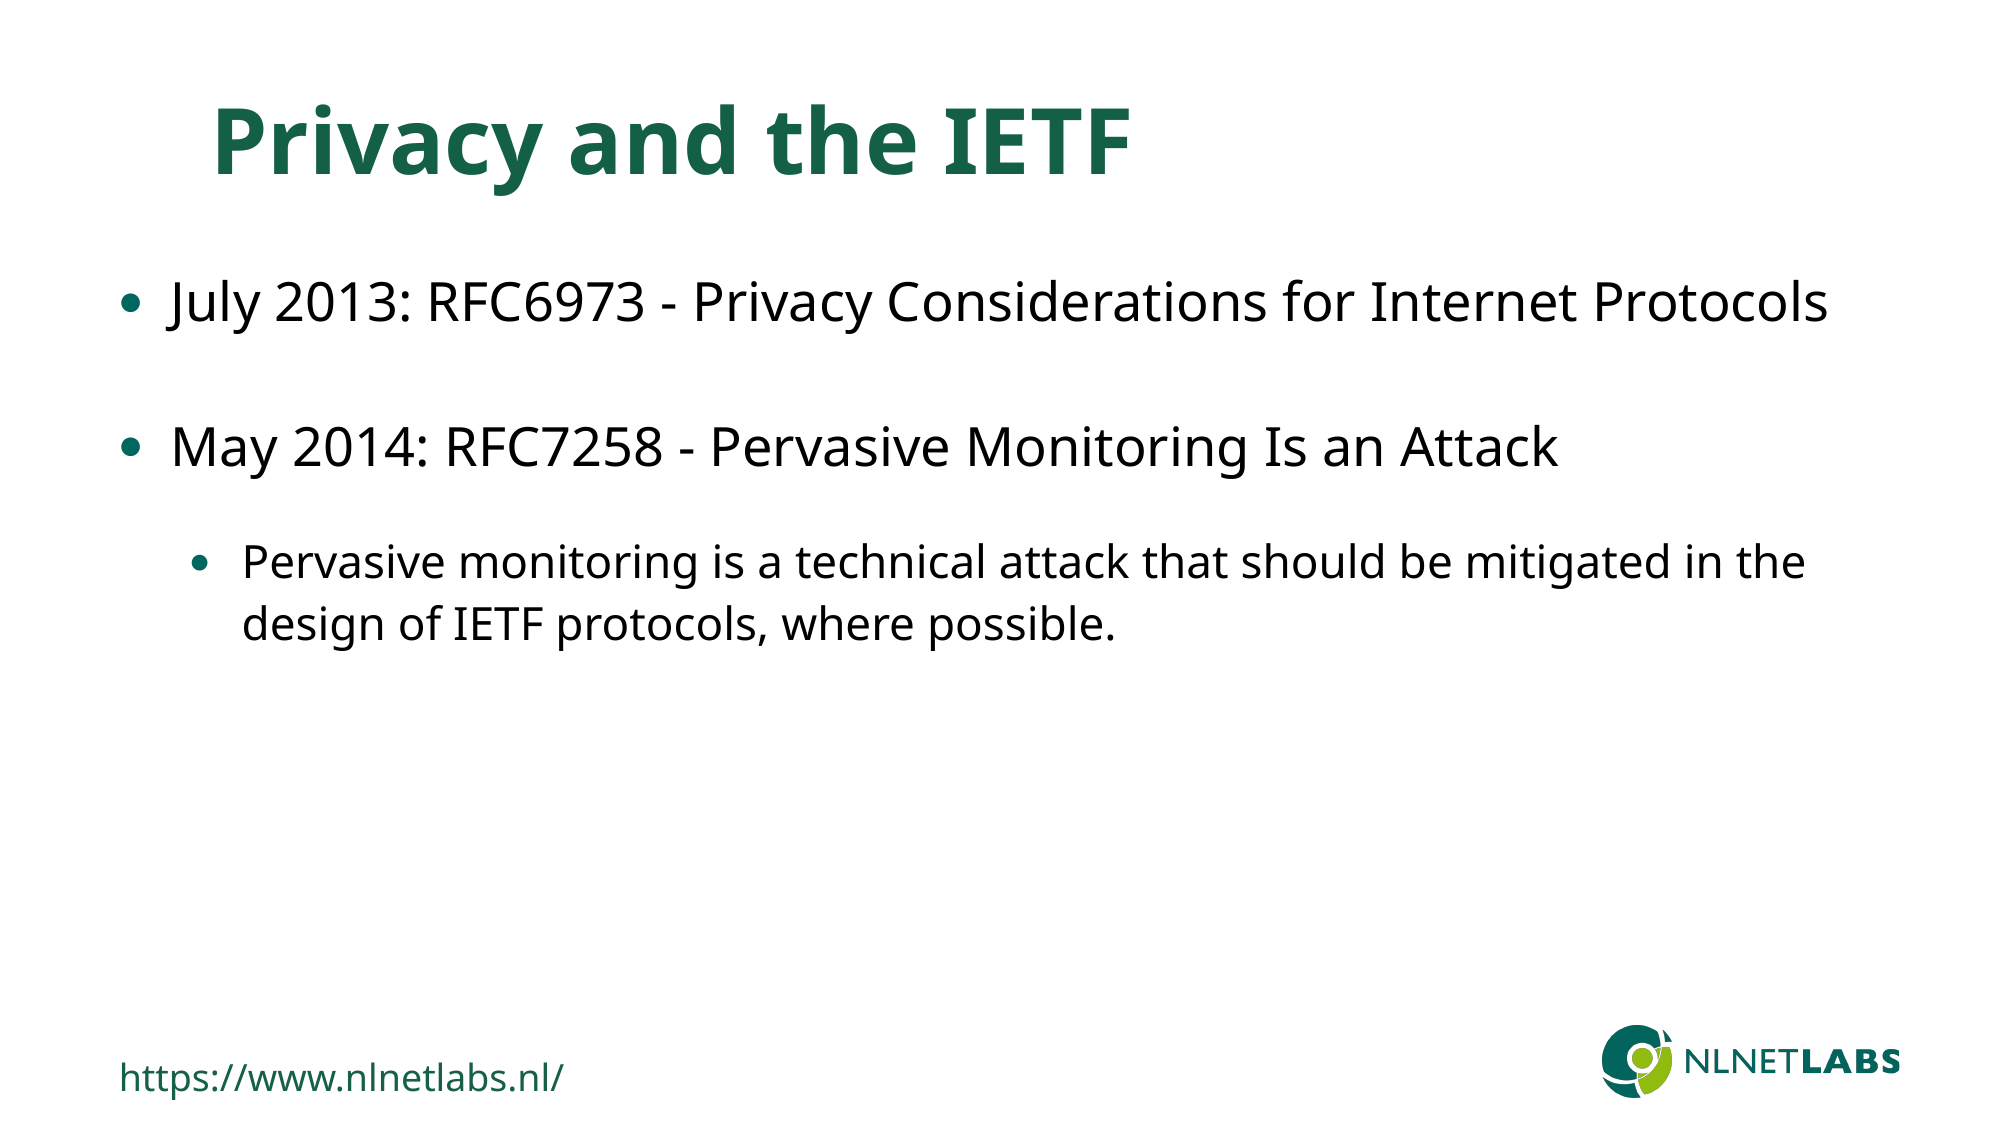

# Privacy and the IETF
July 2013: RFC6973 - Privacy Considerations for Internet Protocols
May 2014: RFC7258 - Pervasive Monitoring Is an Attack
Pervasive monitoring is a technical attack that should be mitigated in the design of IETF protocols, where possible.